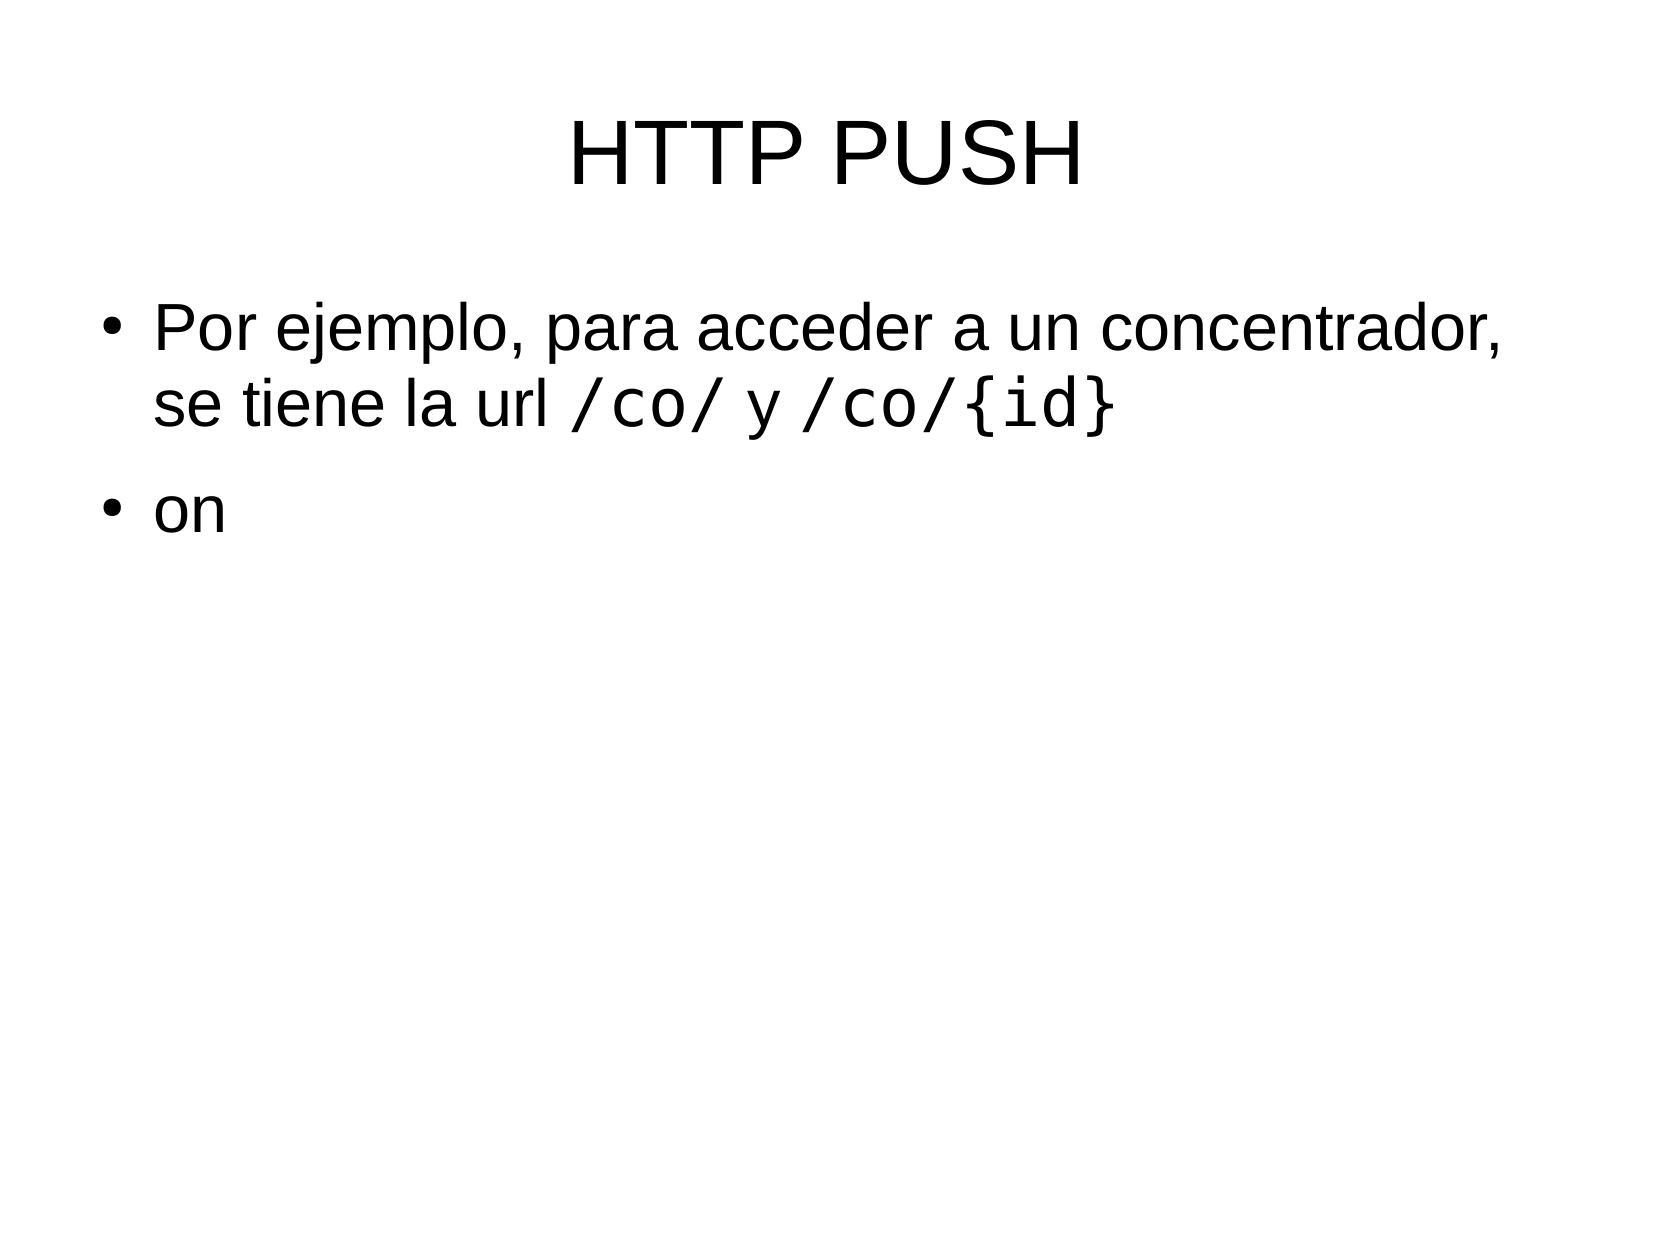

# HTTP PUSH
Por ejemplo, para acceder a un concentrador, se tiene la url /co/ y /co/{id}
on